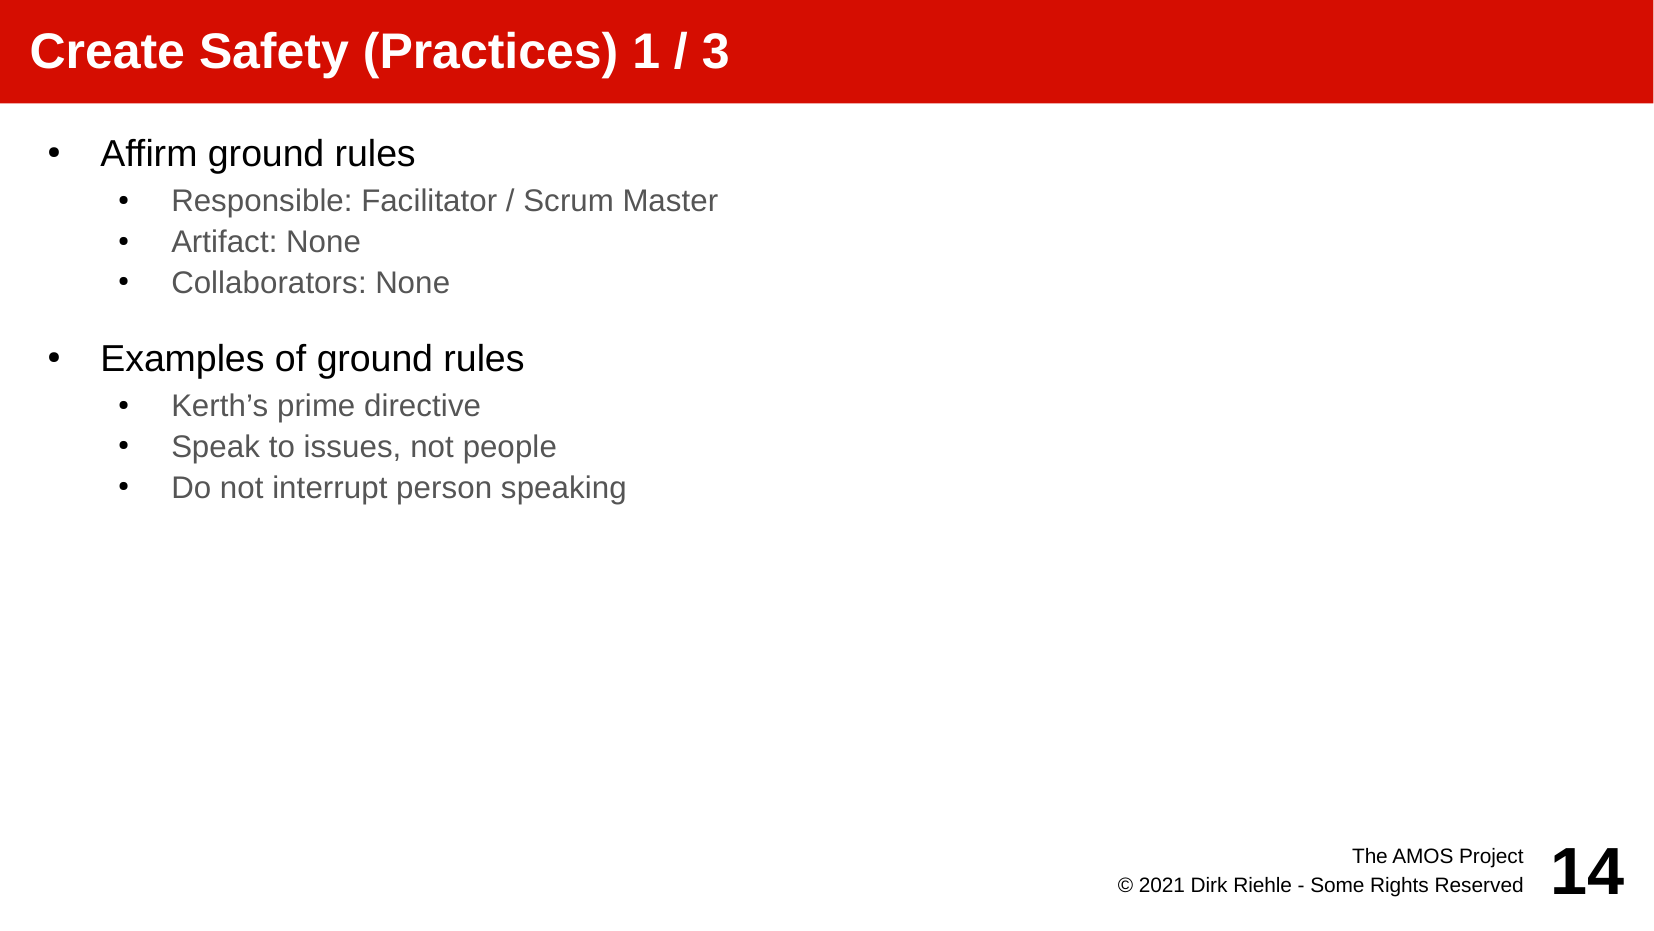

# Create Safety (Practices) 1 / 3
Affirm ground rules
Responsible: Facilitator / Scrum Master
Artifact: None
Collaborators: None
Examples of ground rules
Kerth’s prime directive
Speak to issues, not people
Do not interrupt person speaking
The AMOS Project
14
© 2021 Dirk Riehle - Some Rights Reserved